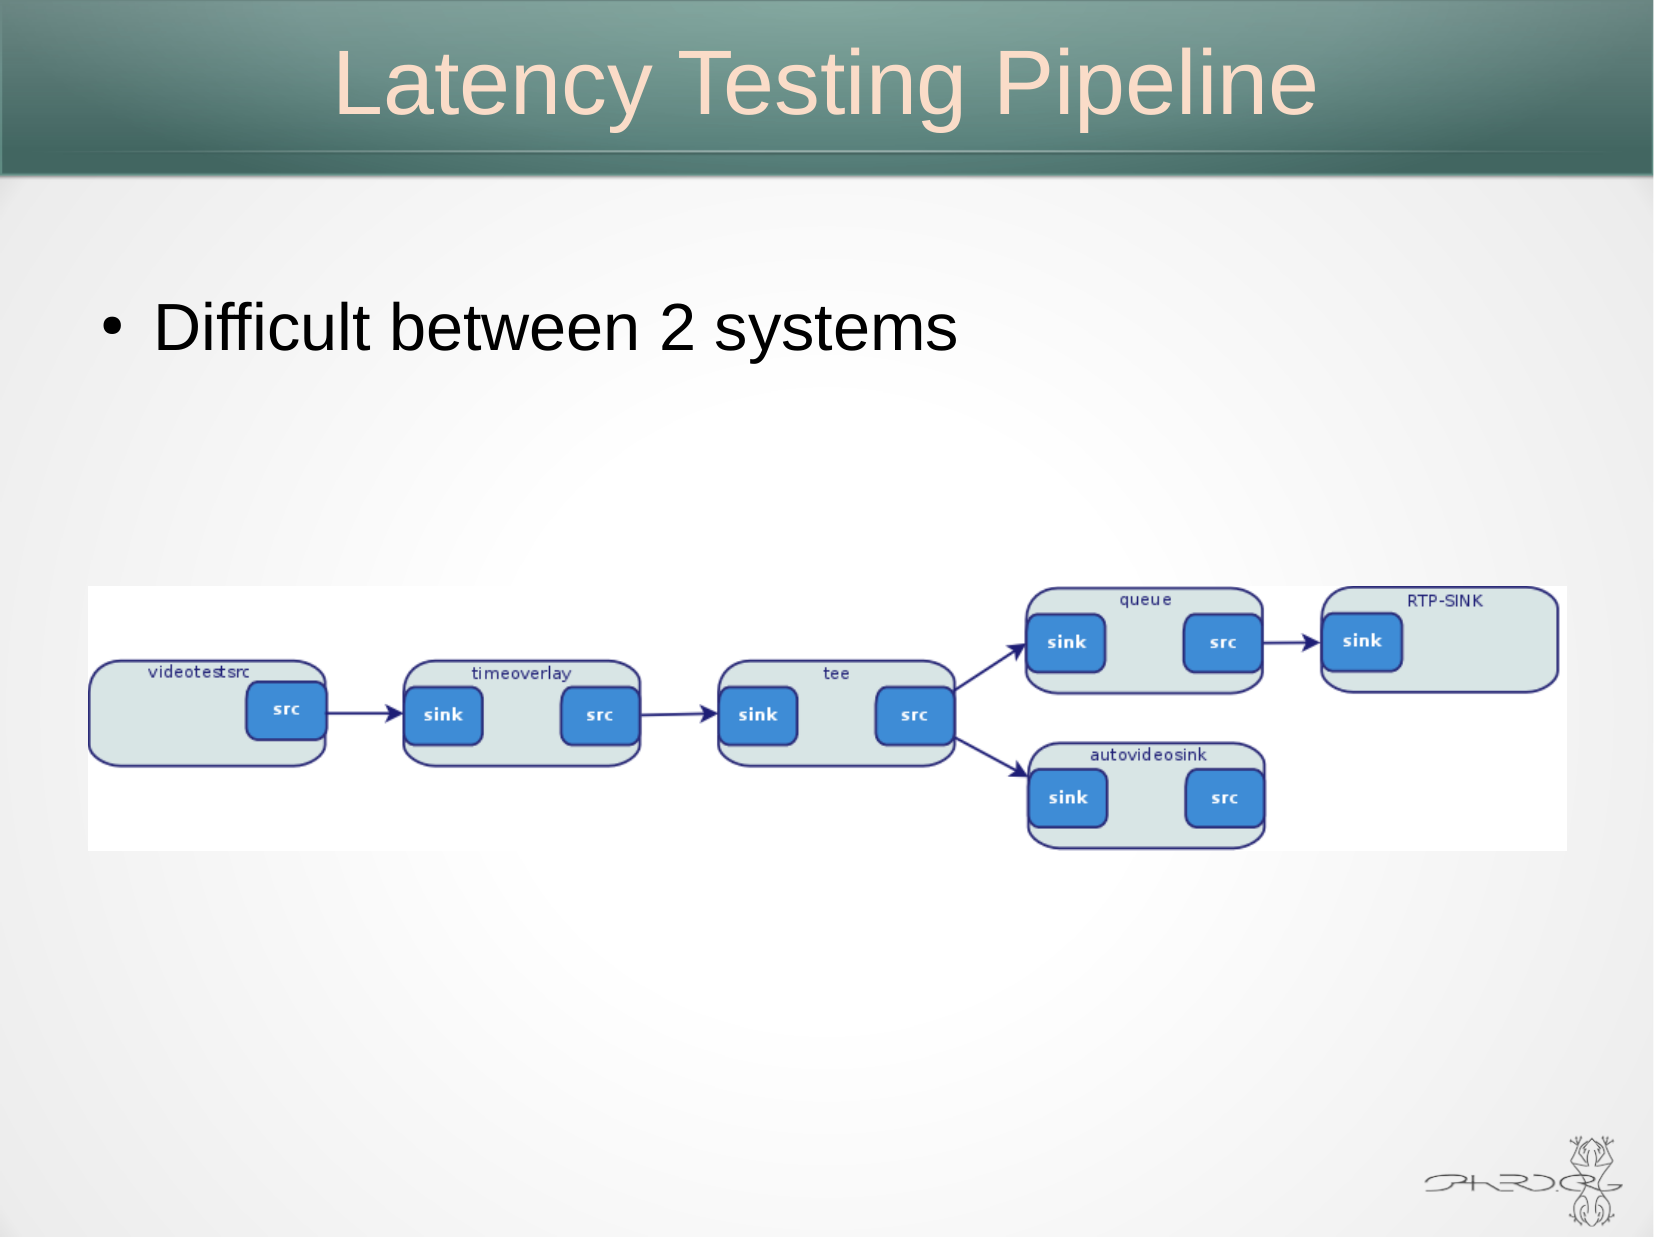

# Latency Testing Pipeline
Difficult between 2 systems